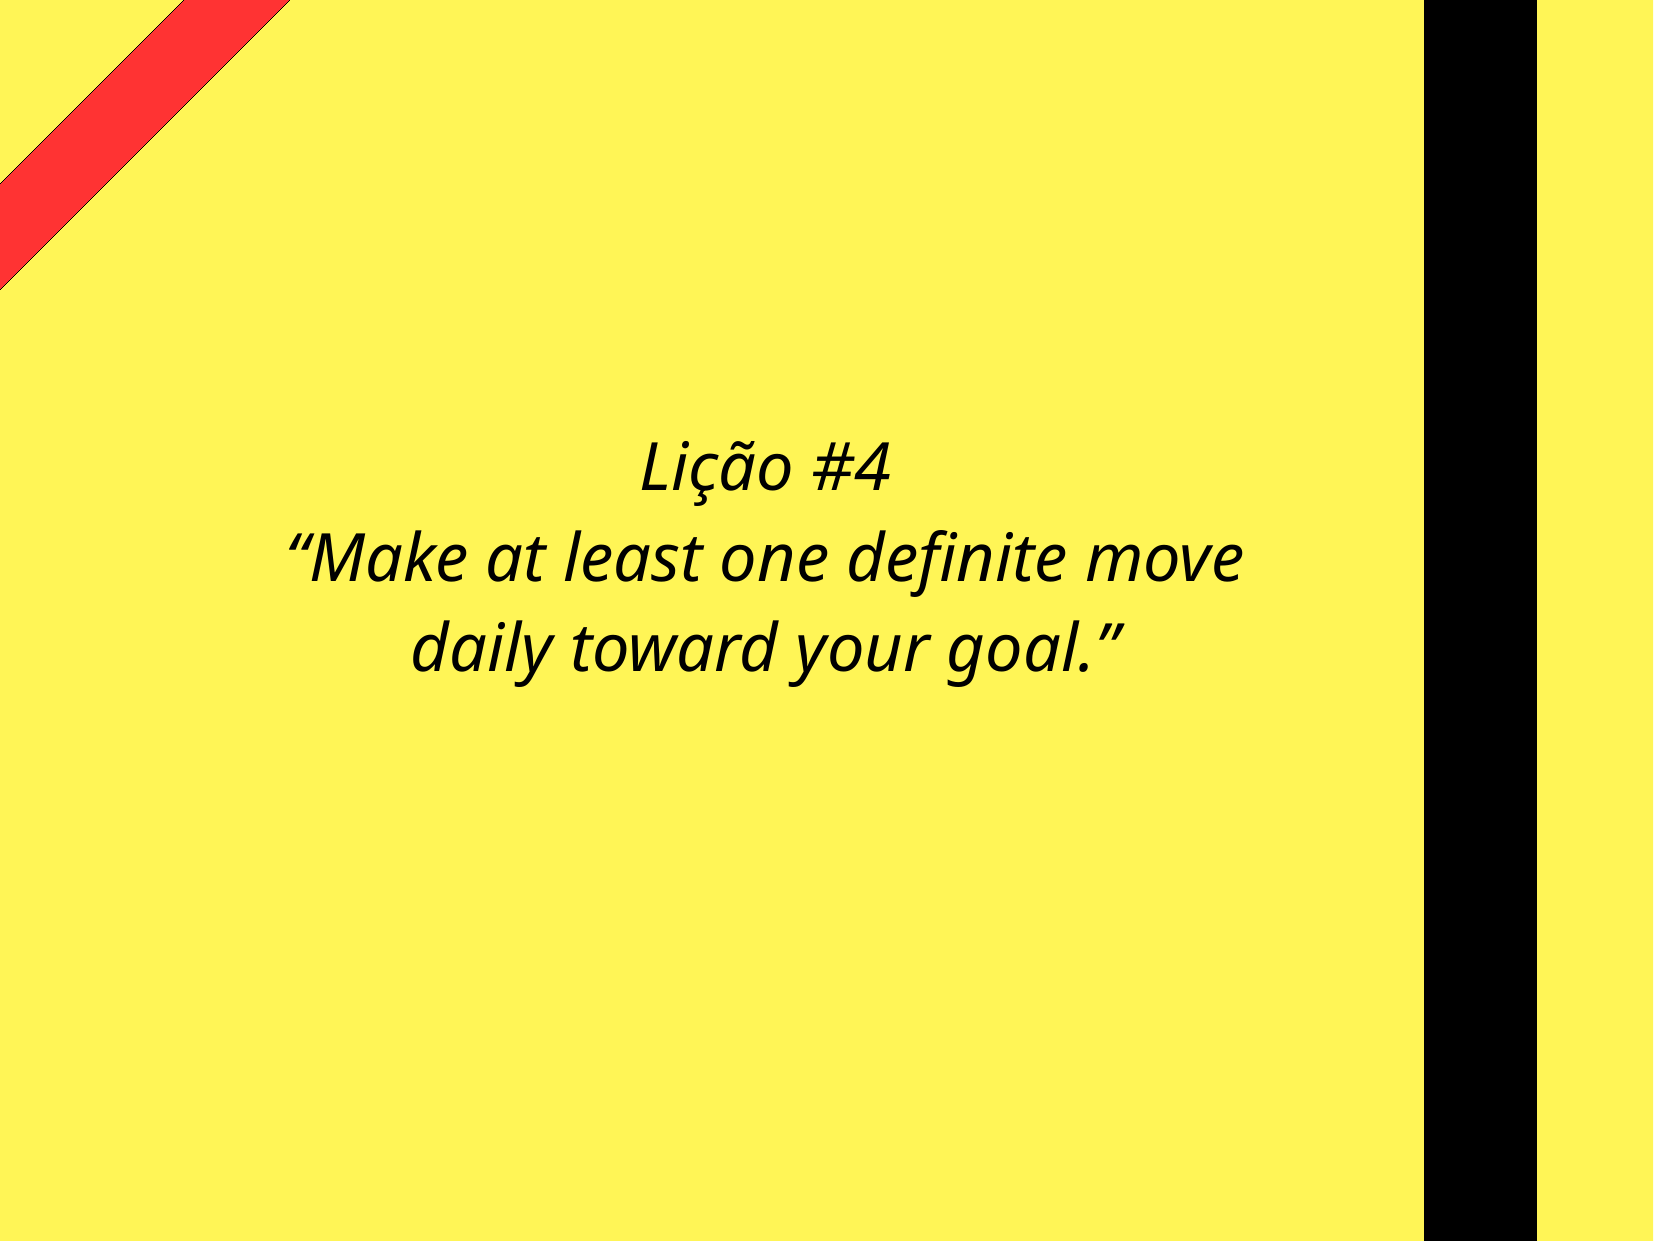

Lição #4
“Make at least one definite move daily toward your goal.”